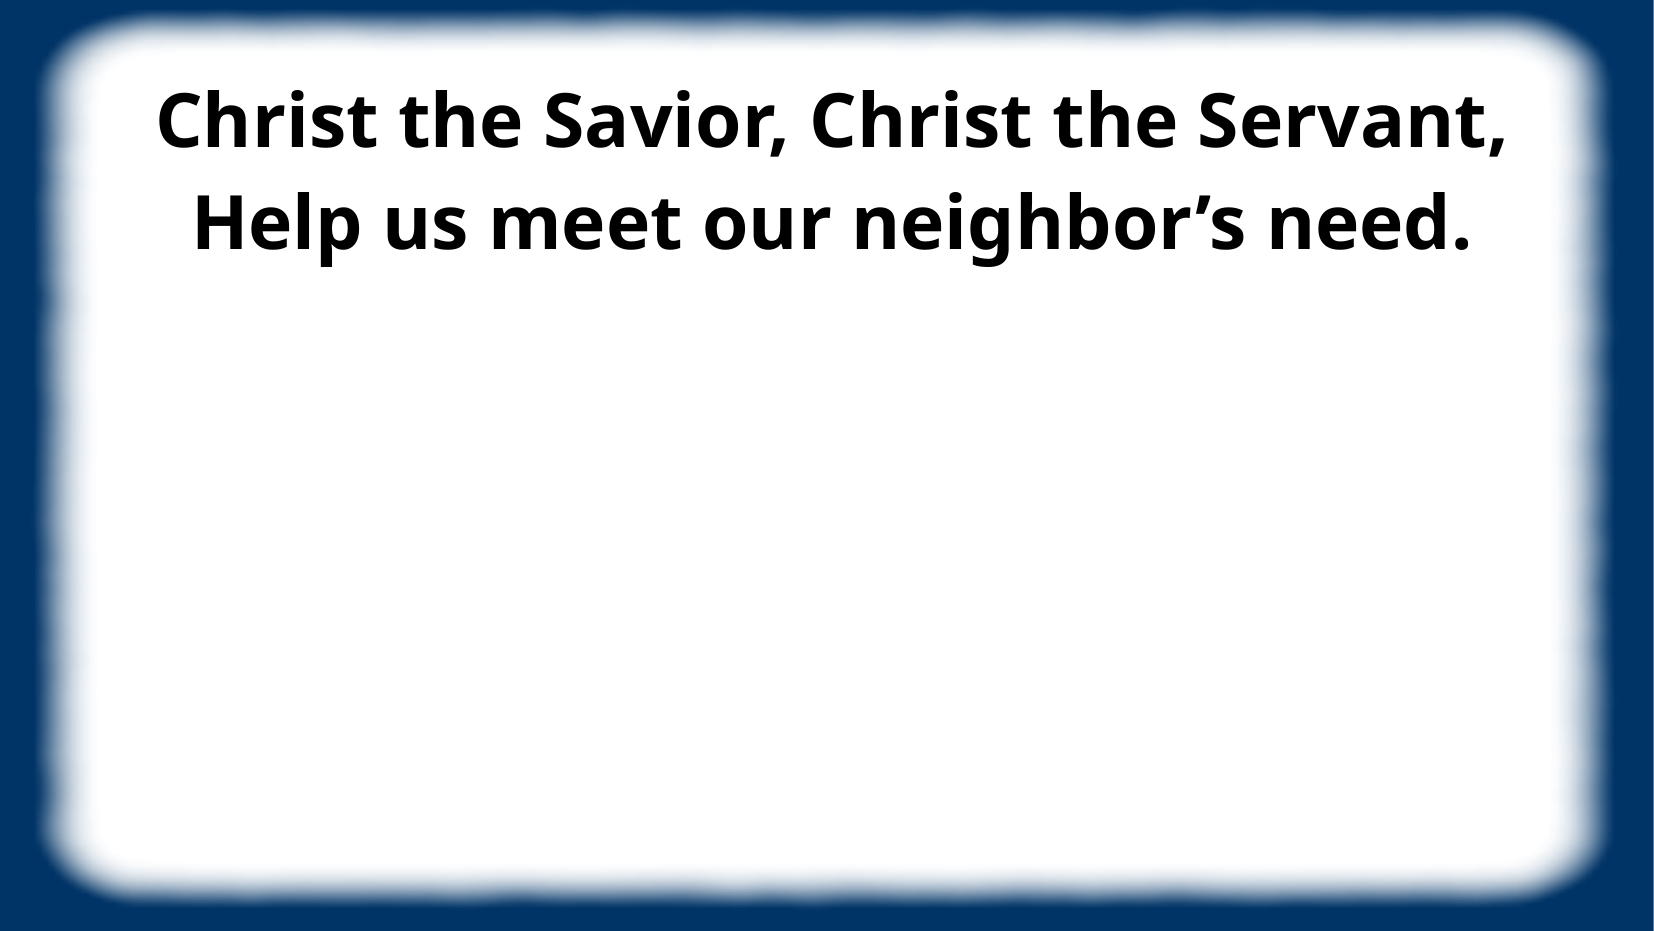

Christ the Savior, Christ the Servant,
Help us meet our neighbor’s need.